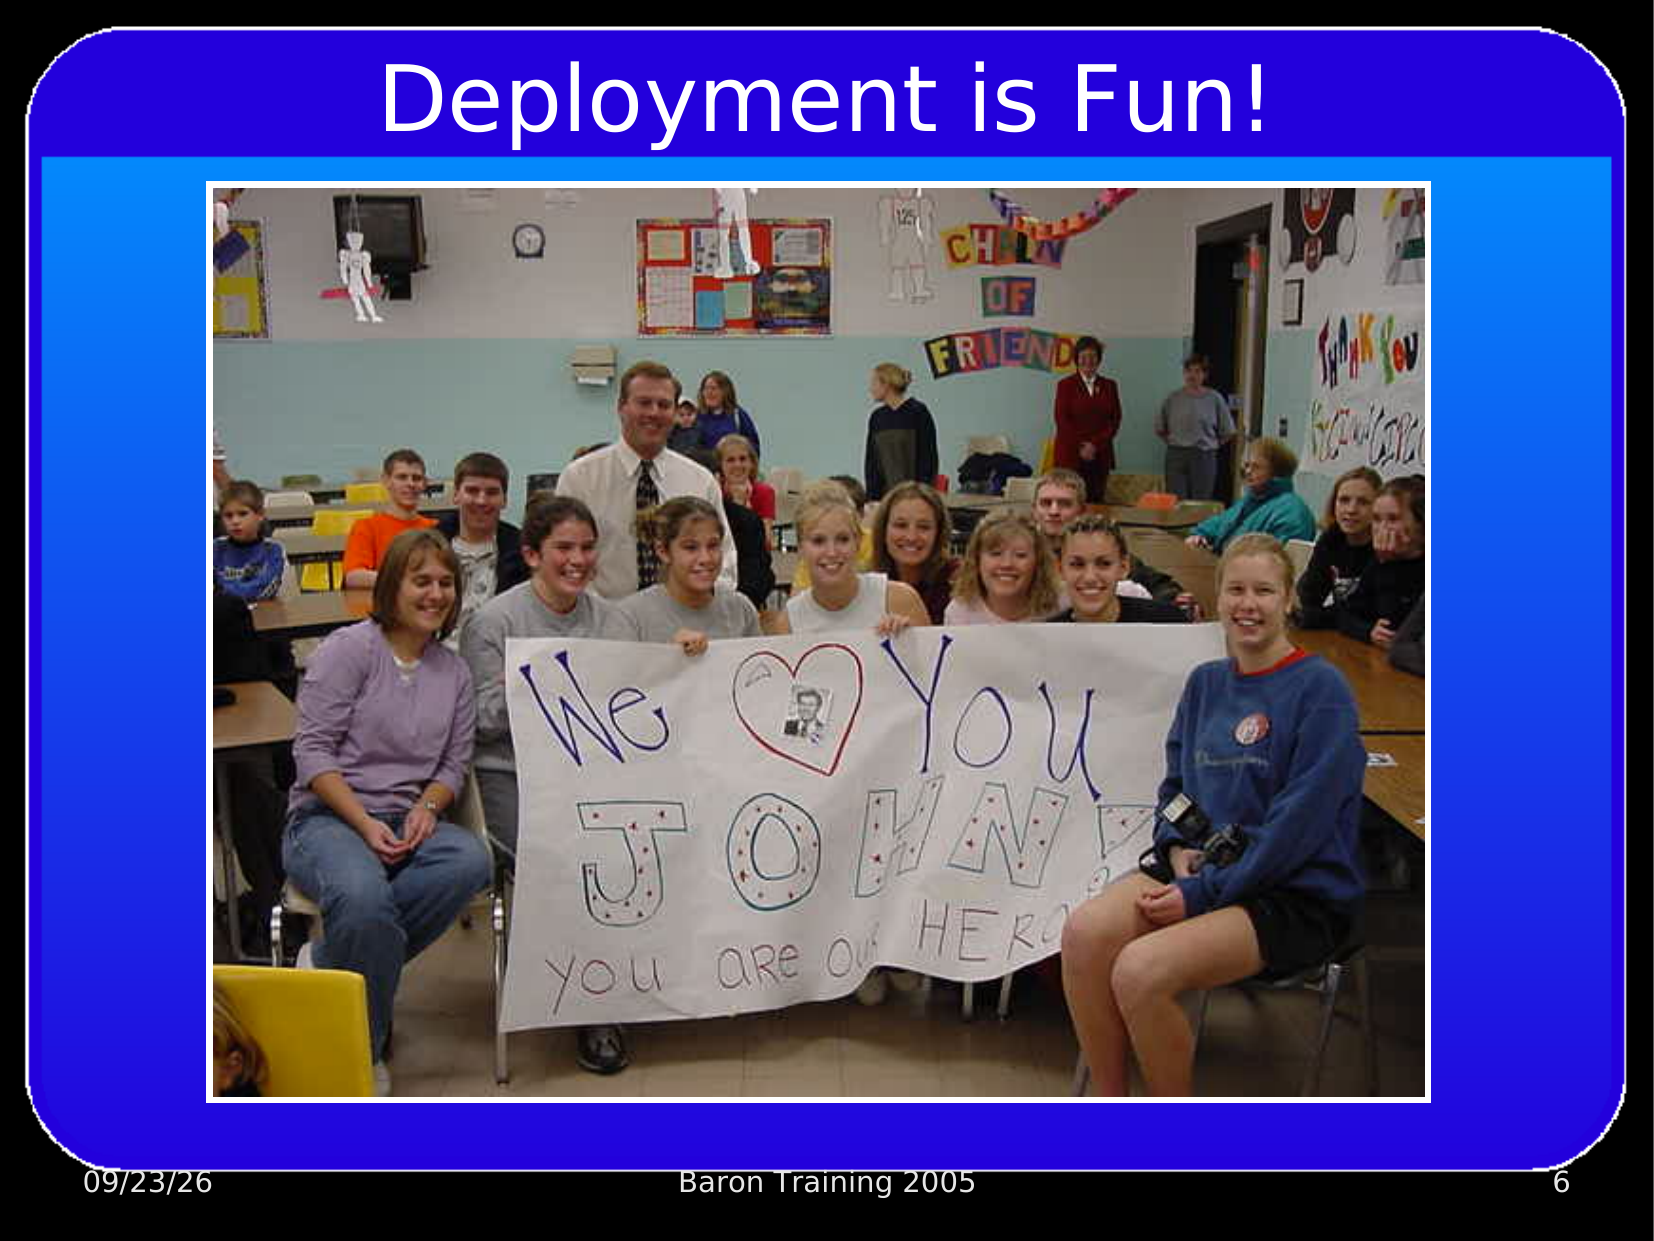

# Deployment is Fun!
Baron Training 2005
6